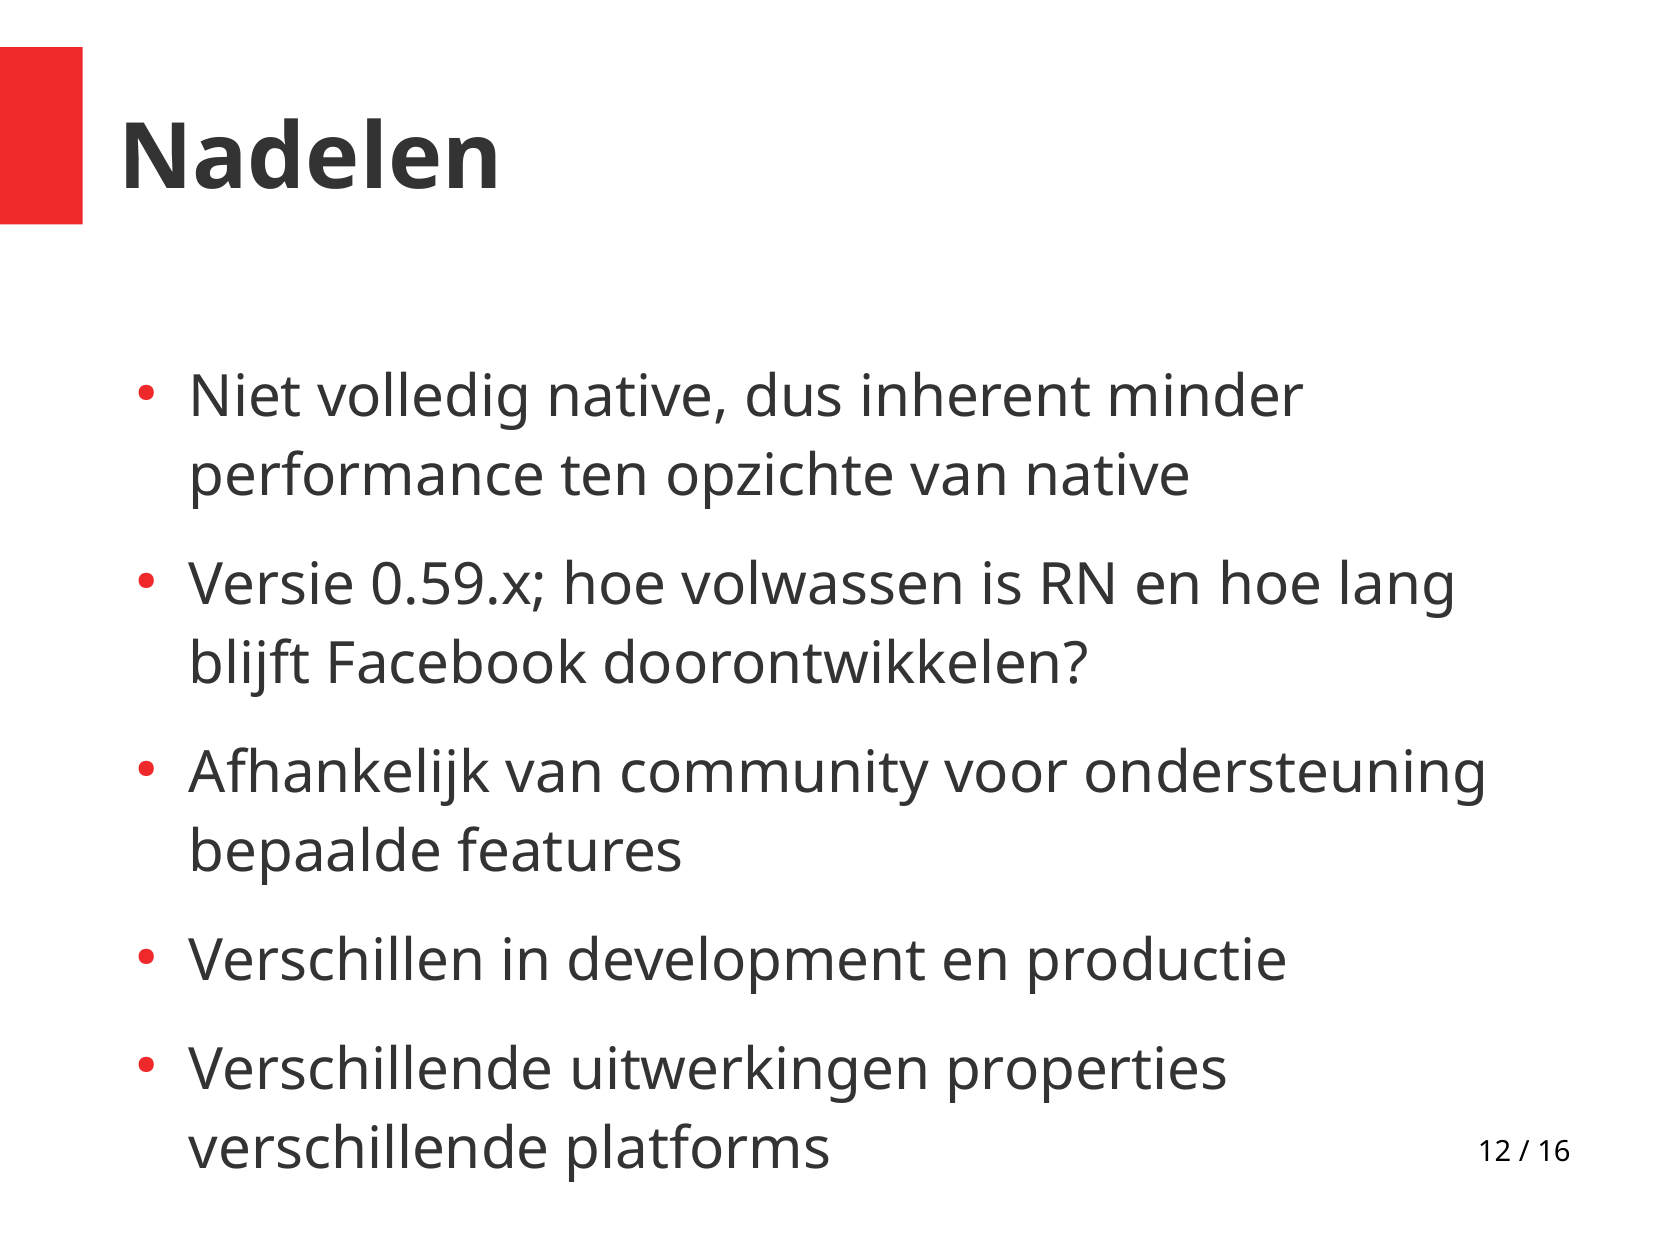

# Nadelen
Niet volledig native, dus inherent minder performance ten opzichte van native
Versie 0.59.x; hoe volwassen is RN en hoe lang blijft Facebook doorontwikkelen?
Afhankelijk van community voor ondersteuning bepaalde features
Verschillen in development en productie
Verschillende uitwerkingen properties verschillende platforms
12